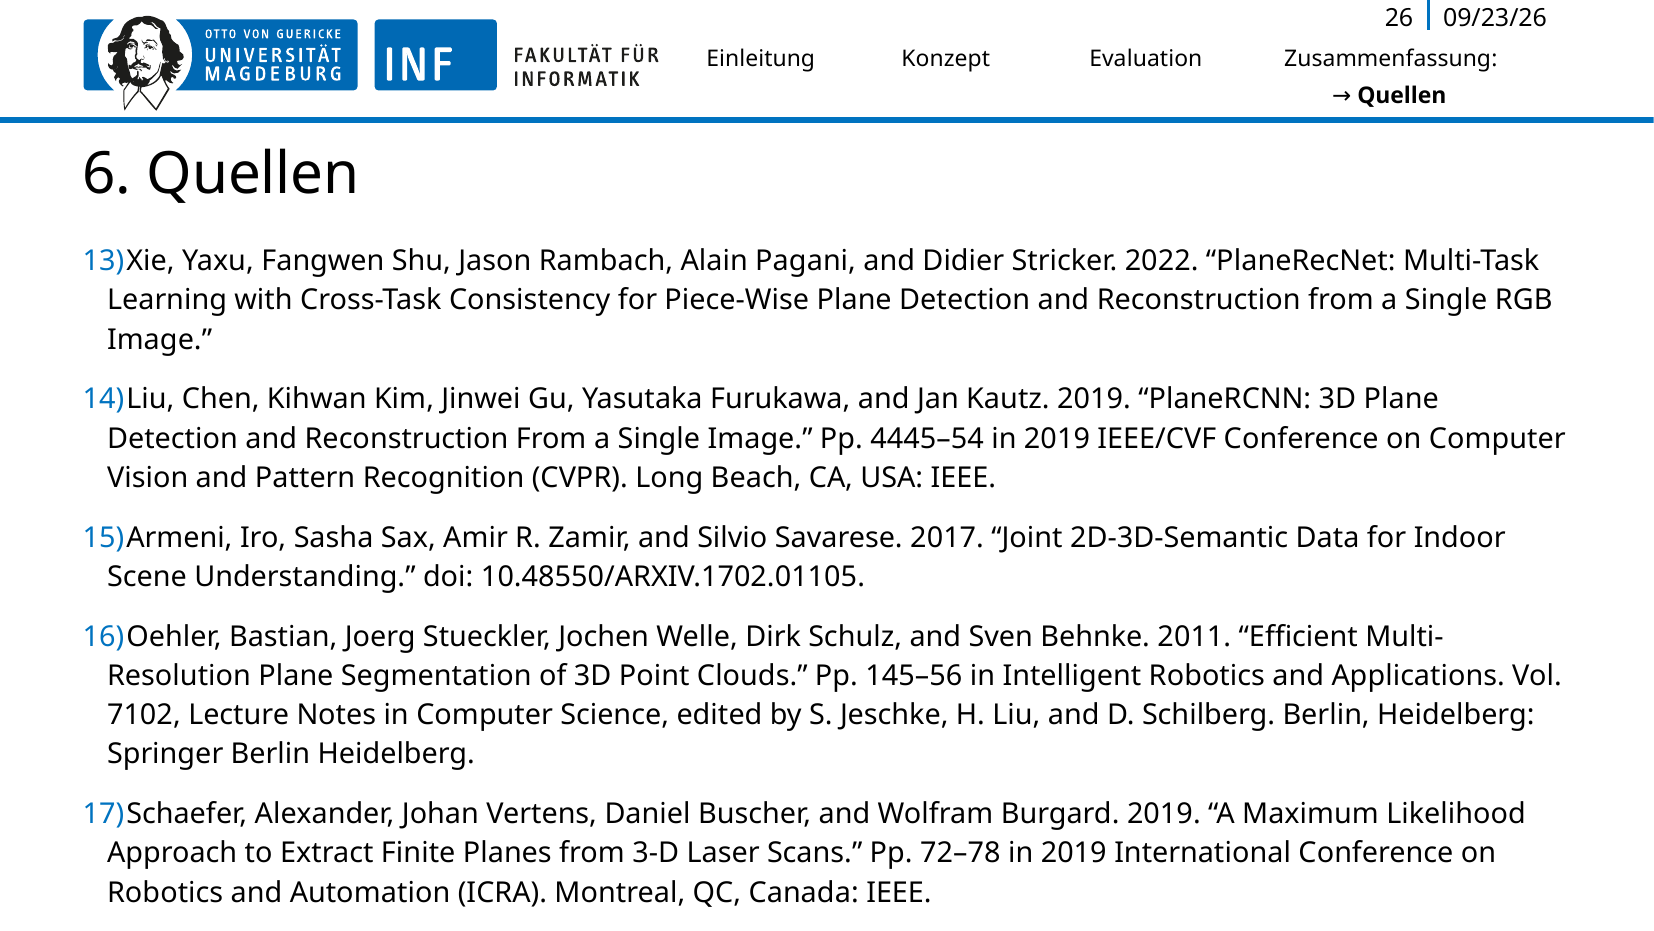

# 6. Quellen
 Xie, Yaxu, Fangwen Shu, Jason Rambach, Alain Pagani, and Didier Stricker. 2022. “PlaneRecNet: Multi-Task Learning with Cross-Task Consistency for Piece-Wise Plane Detection and Reconstruction from a Single RGB Image.”
 Liu, Chen, Kihwan Kim, Jinwei Gu, Yasutaka Furukawa, and Jan Kautz. 2019. “PlaneRCNN: 3D Plane Detection and Reconstruction From a Single Image.” Pp. 4445–54 in 2019 IEEE/CVF Conference on Computer Vision and Pattern Recognition (CVPR). Long Beach, CA, USA: IEEE.
 Armeni, Iro, Sasha Sax, Amir R. Zamir, and Silvio Savarese. 2017. “Joint 2D-3D-Semantic Data for Indoor Scene Understanding.” doi: 10.48550/ARXIV.1702.01105.
 Oehler, Bastian, Joerg Stueckler, Jochen Welle, Dirk Schulz, and Sven Behnke. 2011. “Efficient Multi-Resolution Plane Segmentation of 3D Point Clouds.” Pp. 145–56 in Intelligent Robotics and Applications. Vol. 7102, Lecture Notes in Computer Science, edited by S. Jeschke, H. Liu, and D. Schilberg. Berlin, Heidelberg: Springer Berlin Heidelberg.
 Schaefer, Alexander, Johan Vertens, Daniel Buscher, and Wolfram Burgard. 2019. “A Maximum Likelihood Approach to Extract Finite Planes from 3-D Laser Scans.” Pp. 72–78 in 2019 International Conference on Robotics and Automation (ICRA). Montreal, QC, Canada: IEEE.